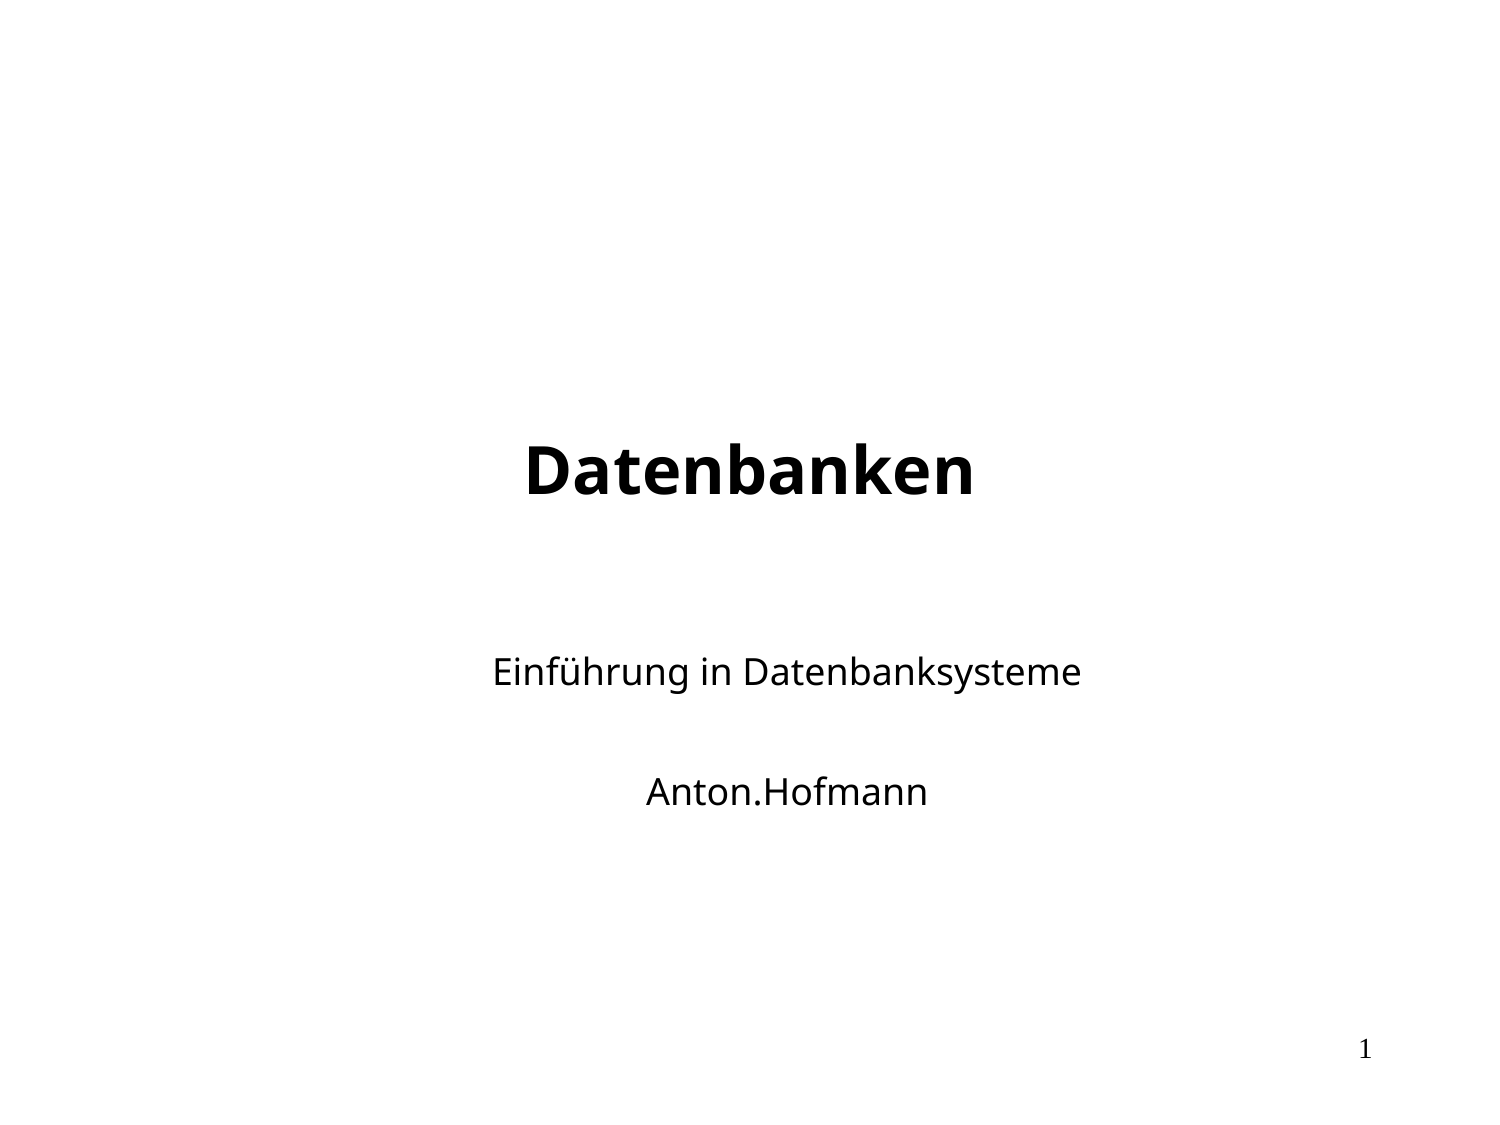

# Datenbanken
Einführung in Datenbanksysteme
Anton.Hofmann
1